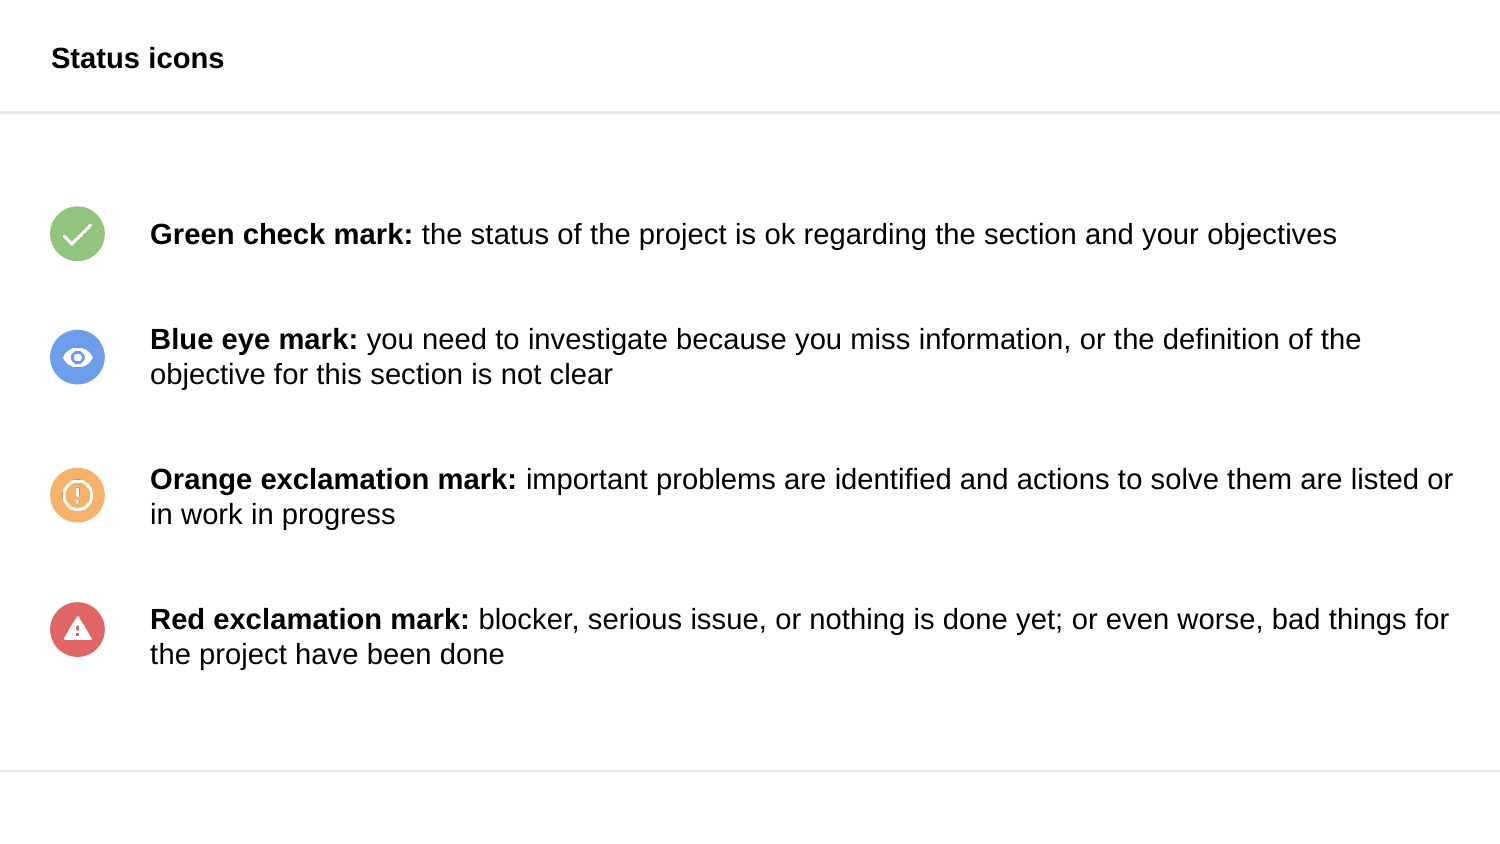

Status icons
# Green check mark: the status of the project is ok regarding the section and your objectives
Blue eye mark: you need to investigate because you miss information, or the definition of the objective for this section is not clear
Orange exclamation mark: important problems are identified and actions to solve them are listed or in work in progress
Red exclamation mark: blocker, serious issue, or nothing is done yet; or even worse, bad things for the project have been done